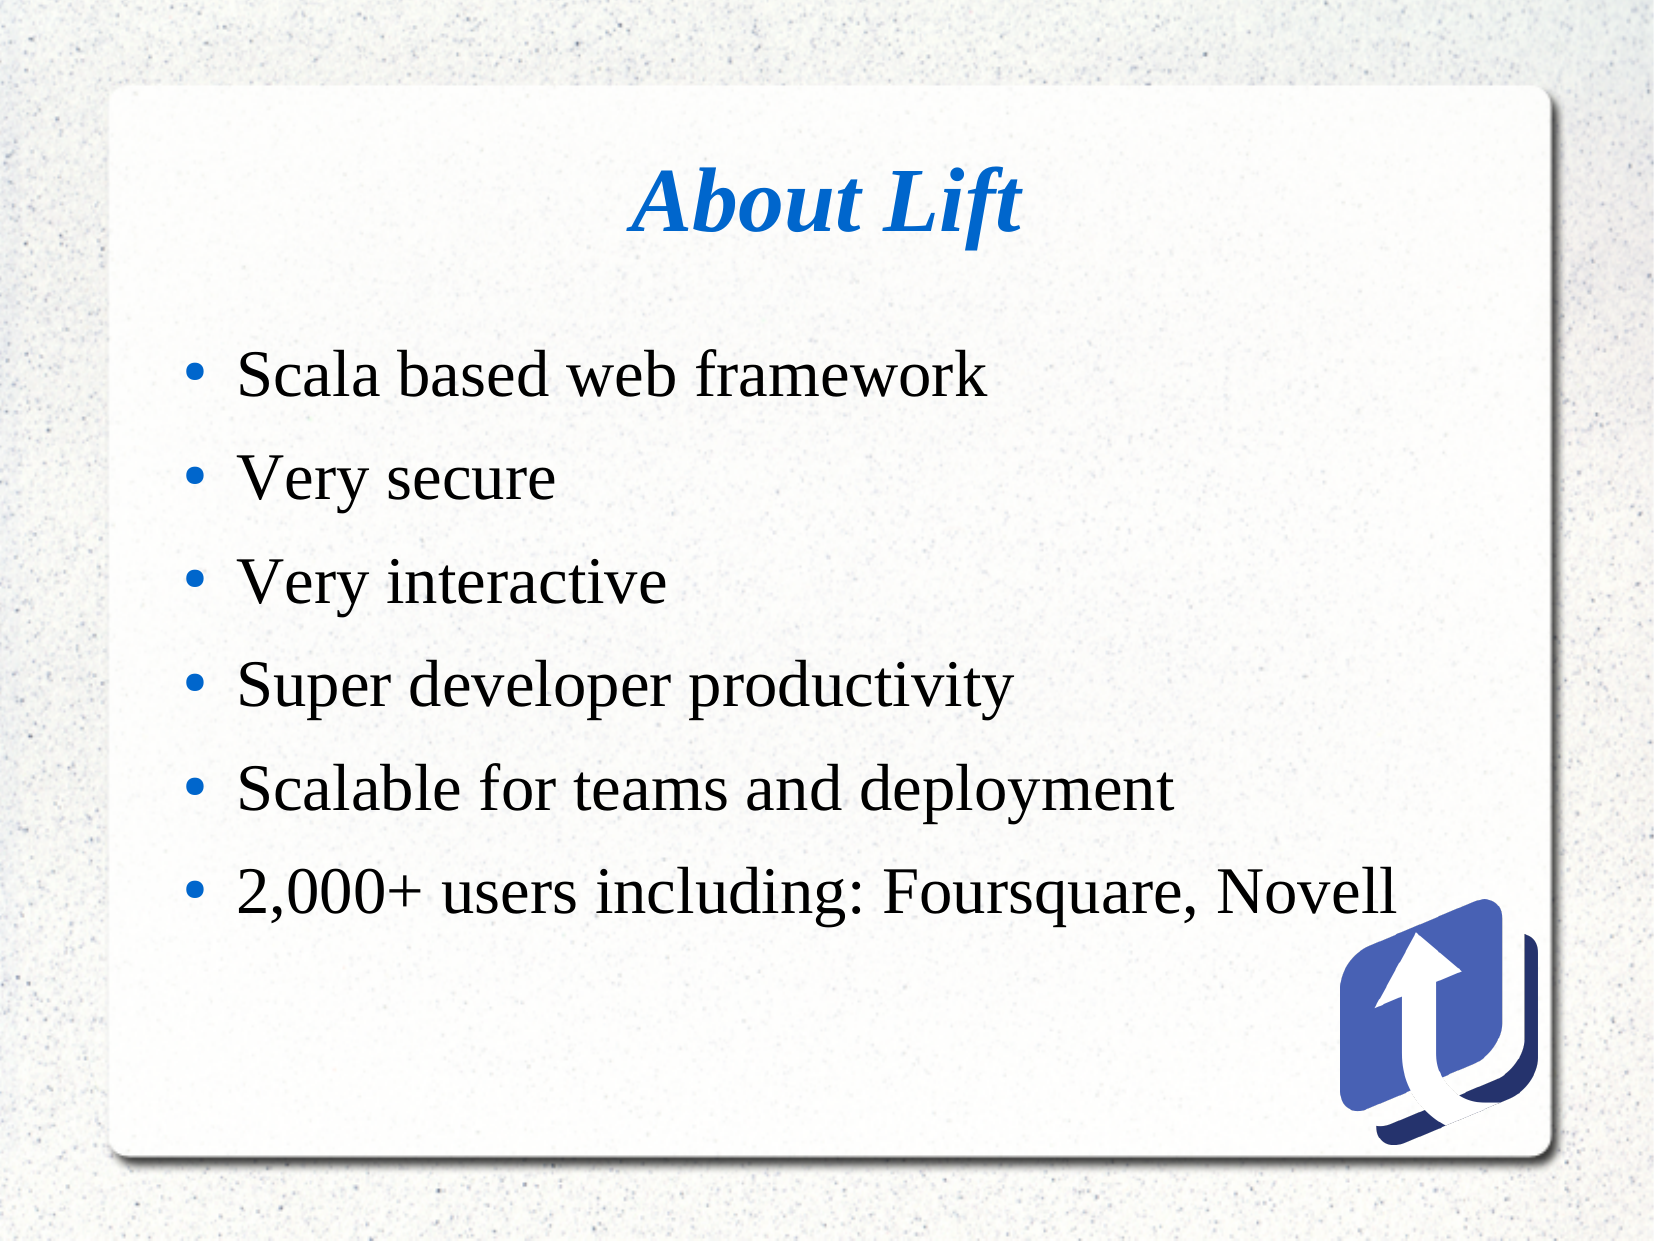

# About Lift
Scala based web framework
Very secure
Very interactive
Super developer productivity
Scalable for teams and deployment
2,000+ users including: Foursquare, Novell